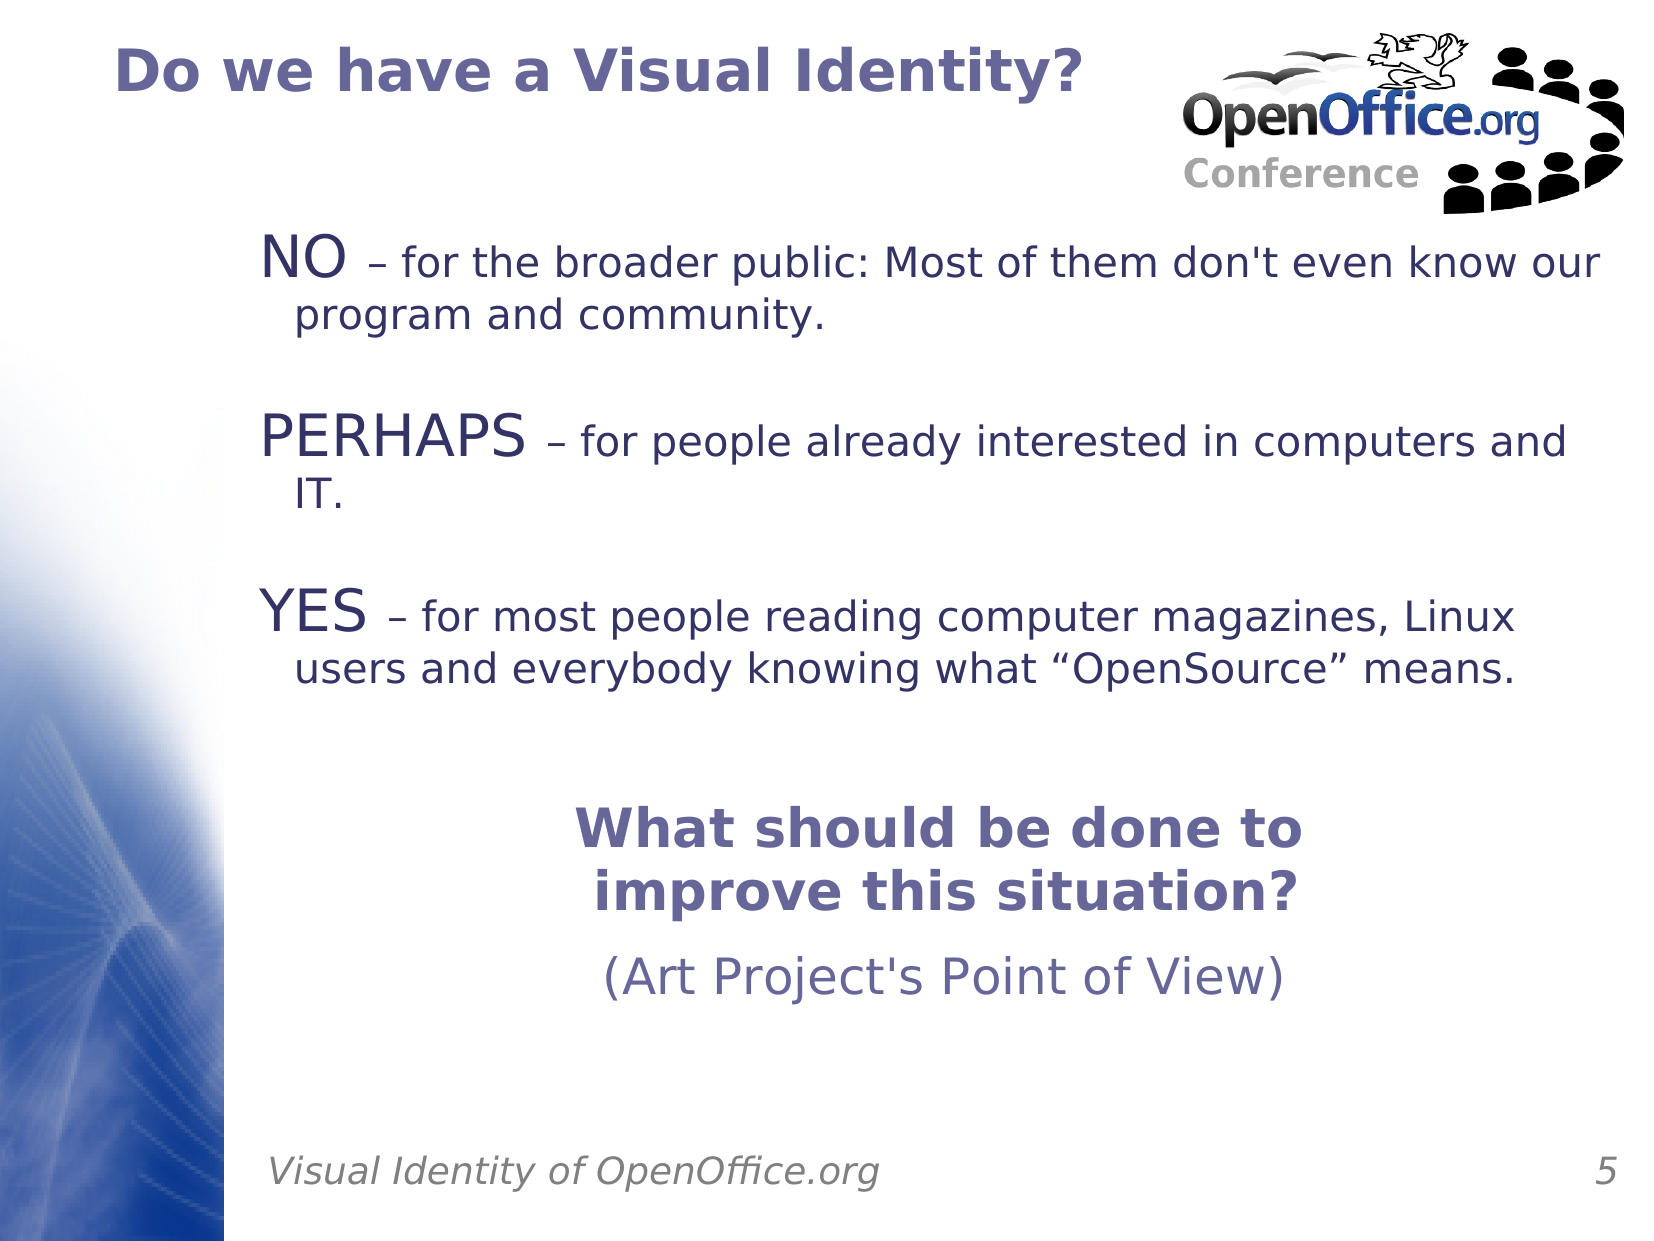

# Do we have a Visual Identity?
 NO – for the broader public: Most of them don't even know our program and community.
 PERHAPS – for people already interested in computers and IT.
 YES – for most people reading computer magazines, Linux users and everybody knowing what “OpenSource” means.
 What should be done to
improve this situation?
 (Art Project's Point of View)